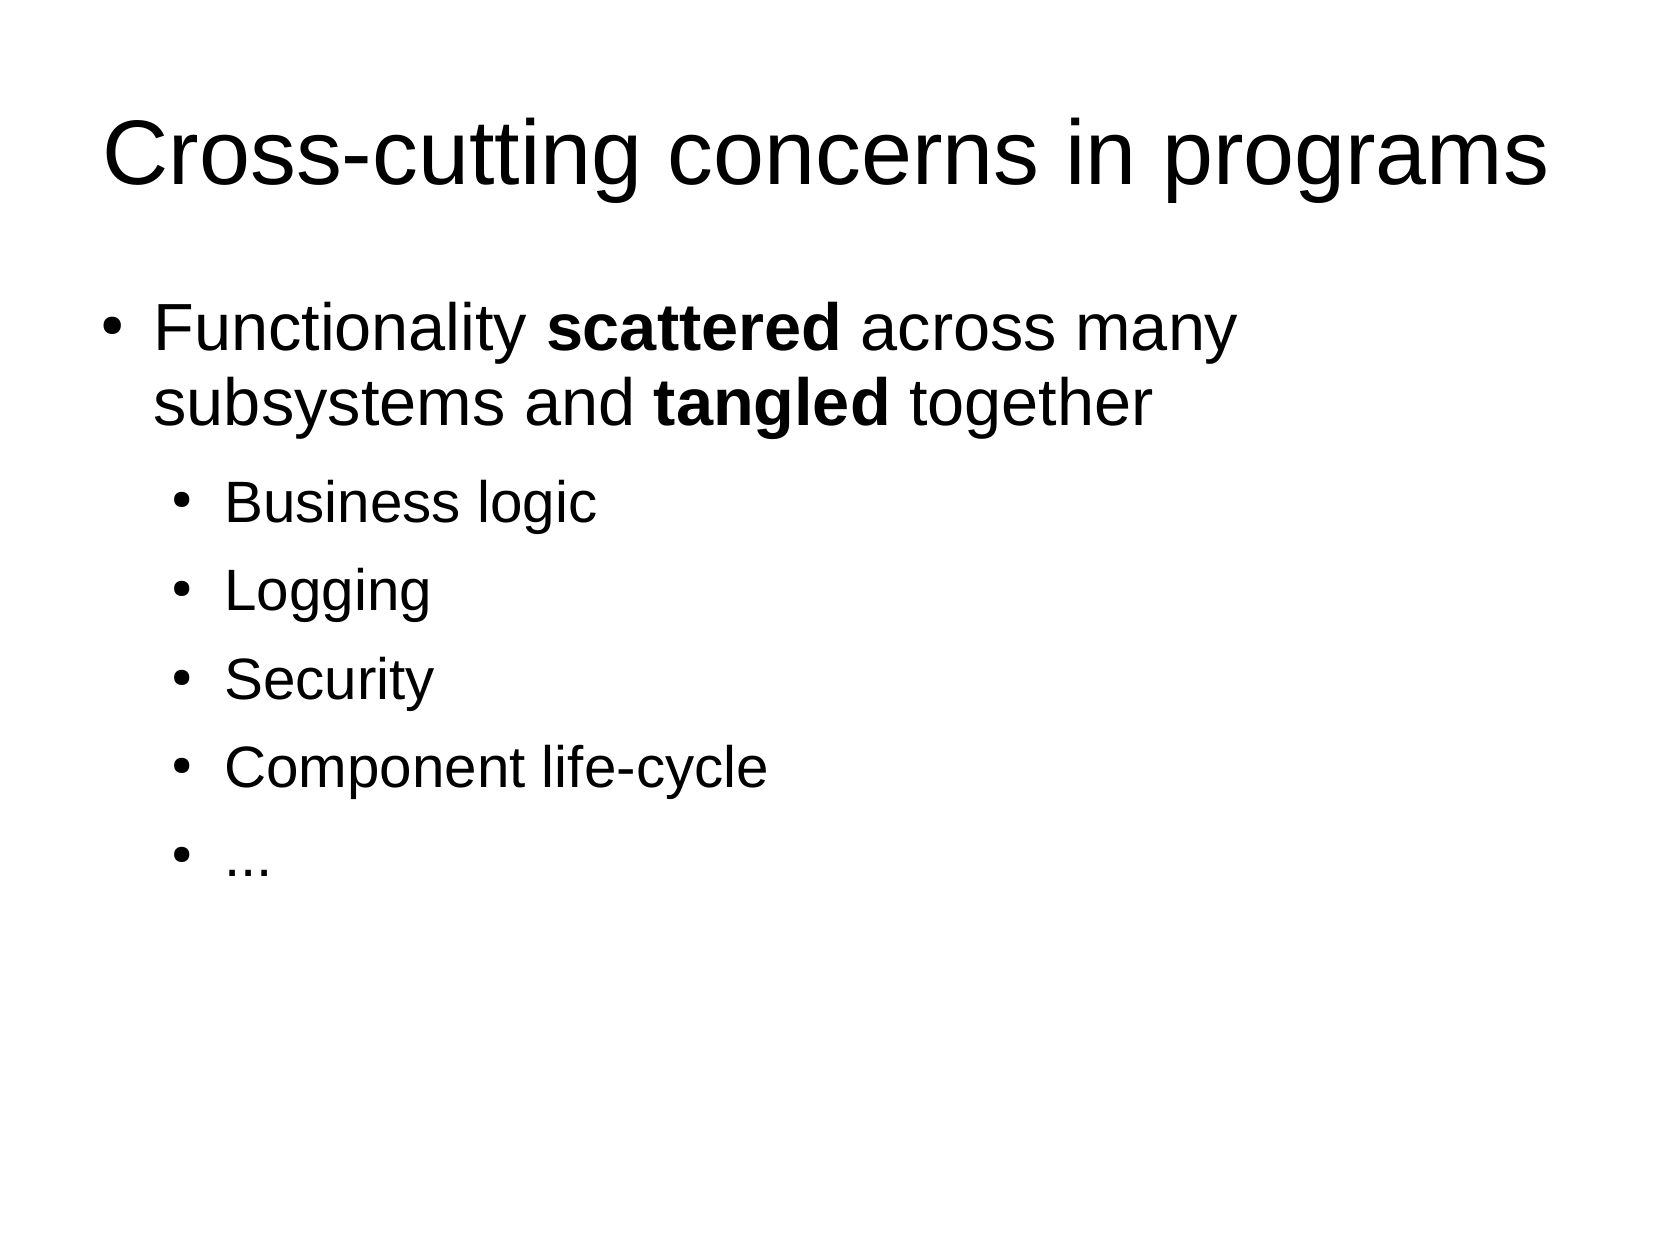

# Cross-cutting concerns in programs
Functionality scattered across many subsystems and tangled together
Business logic
Logging
Security
Component life-cycle
...